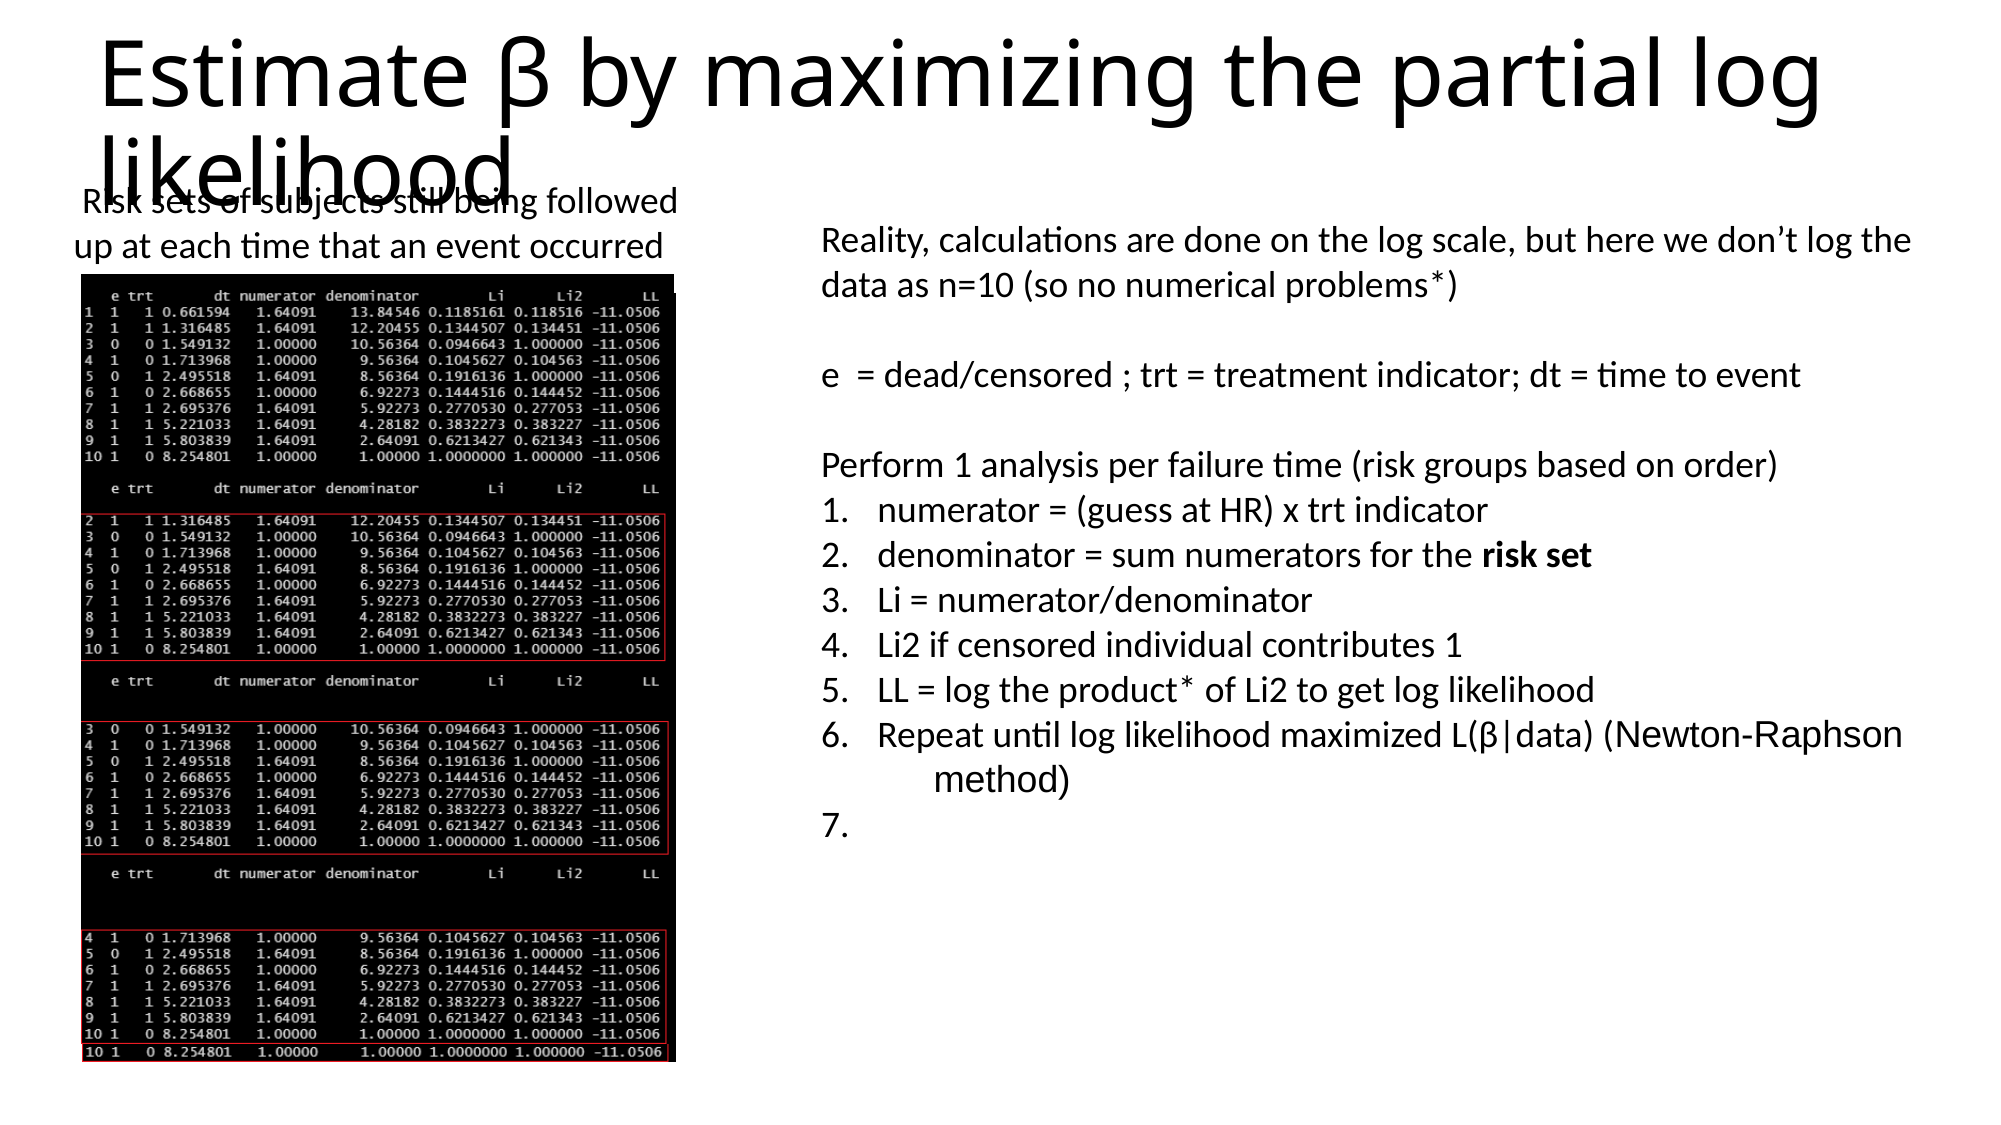

# Estimate β by maximizing the partial log likelihood
 Risk sets of subjects still being followed up at each time that an event occurred
Reality, calculations are done on the log scale, but here we don’t log the data as n=10 (so no numerical problems*)
e = dead/censored ; trt = treatment indicator; dt = time to event
Perform 1 analysis per failure time (risk groups based on order)
numerator = (guess at HR) x trt indicator
denominator = sum numerators for the risk set
Li = numerator/denominator
Li2 if censored individual contributes 1
LL = log the product* of Li2 to get log likelihood
Repeat until log likelihood maximized L(β|data) (Newton-Raphson method)